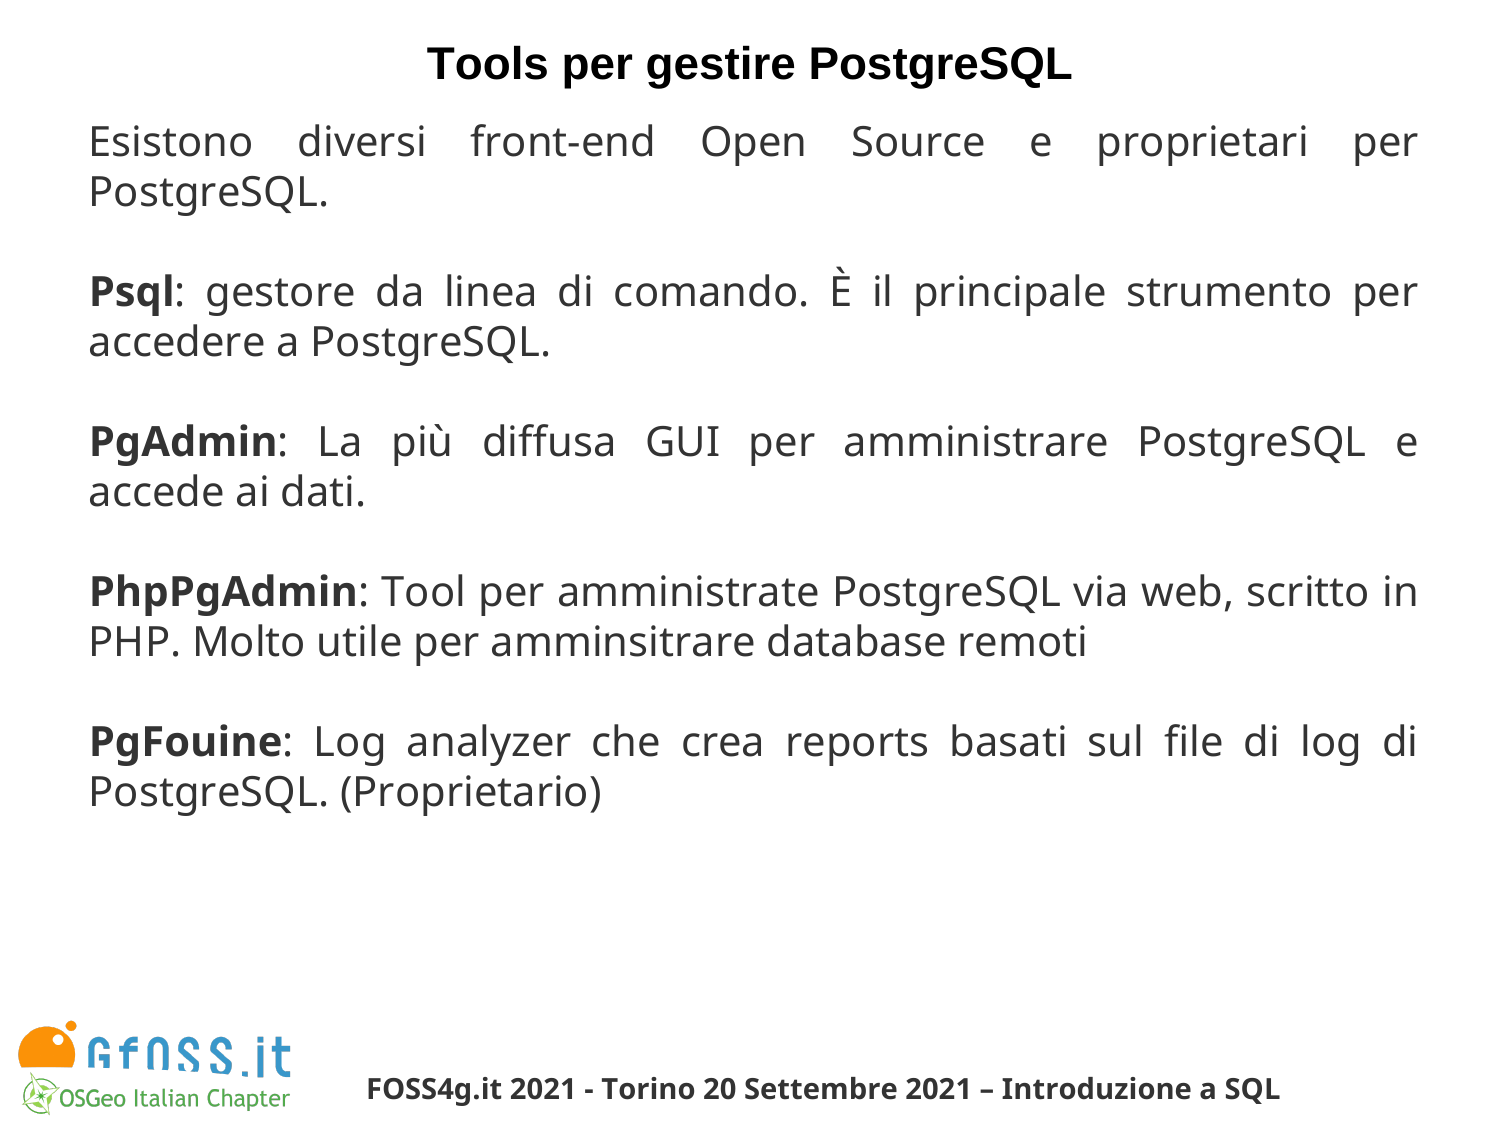

# Tools per gestire PostgreSQL
Esistono diversi front-end Open Source e proprietari per PostgreSQL.
Psql: gestore da linea di comando. È il principale strumento per accedere a PostgreSQL.
PgAdmin: La più diffusa GUI per amministrare PostgreSQL e accede ai dati.
PhpPgAdmin: Tool per amministrate PostgreSQL via web, scritto in PHP. Molto utile per amminsitrare database remoti
PgFouine: Log analyzer che crea reports basati sul file di log di PostgreSQL. (Proprietario)